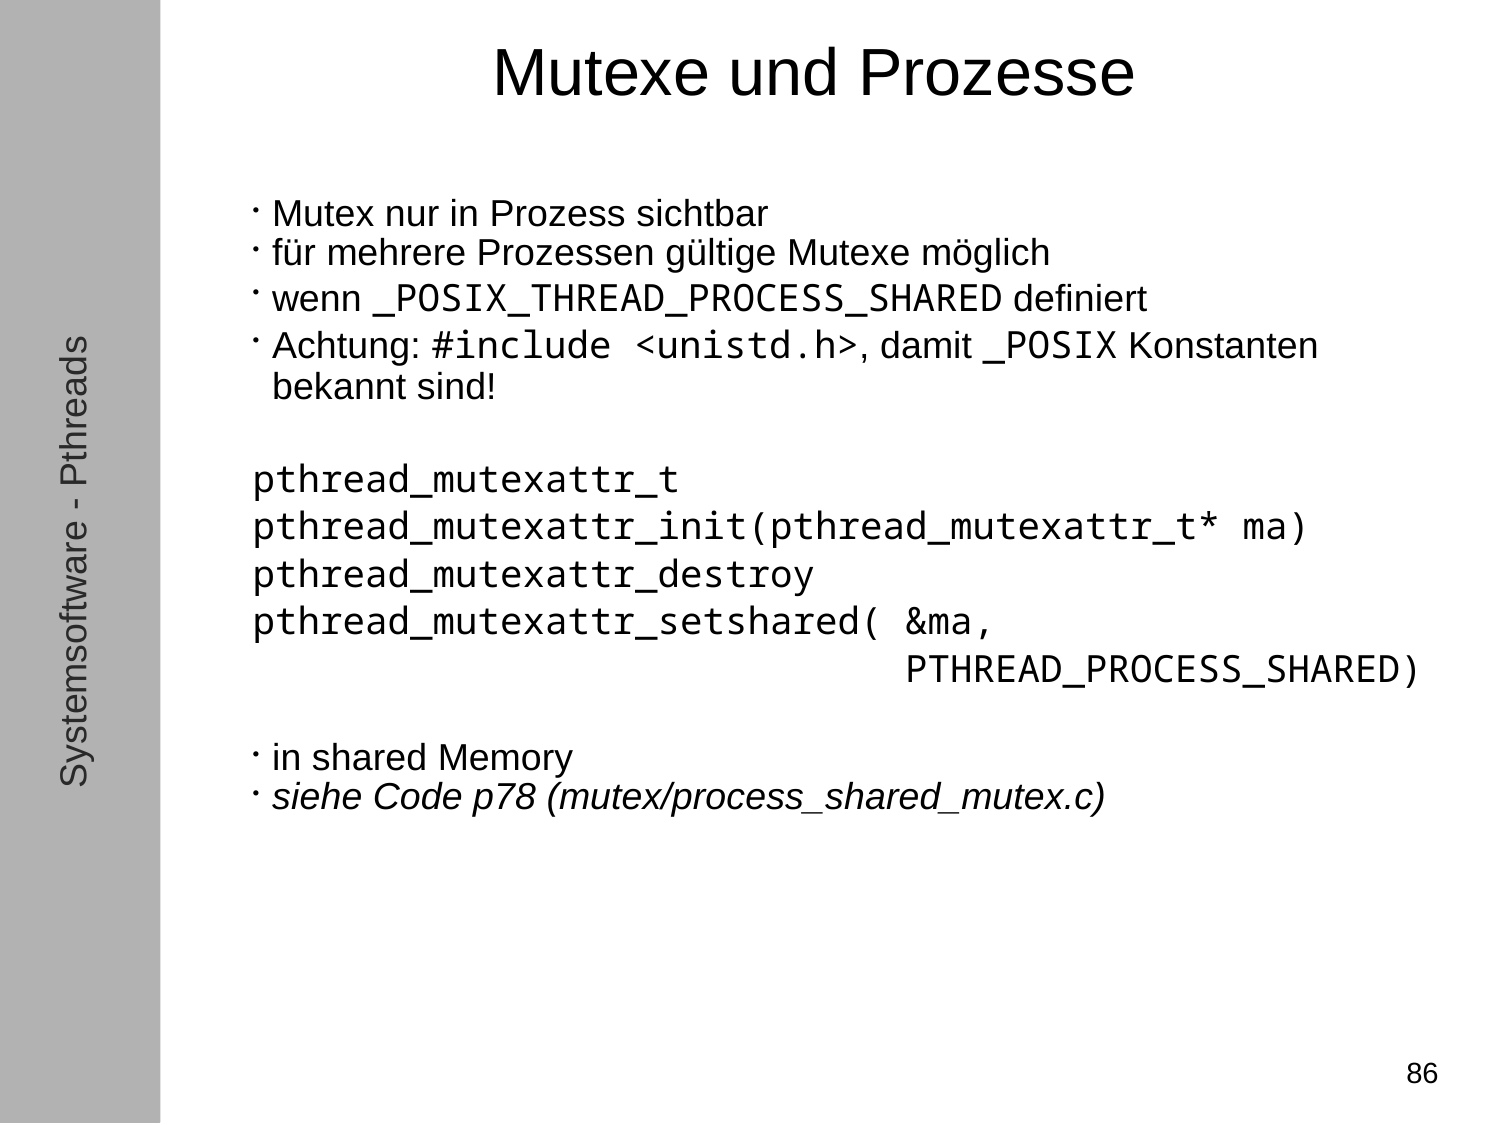

Mutexe und Prozesse
Mutex nur in Prozess sichtbar
für mehrere Prozessen gültige Mutexe möglich
wenn _POSIX_THREAD_PROCESS_SHARED definiert
Achtung: #include <unistd.h>, damit _POSIX Konstanten bekannt sind!
pthread_mutexattr_t
pthread_mutexattr_init(pthread_mutexattr_t* ma)
pthread_mutexattr_destroy
pthread_mutexattr_setshared( &ma,
 PTHREAD_PROCESS_SHARED)
in shared Memory
siehe Code p78 (mutex/process_shared_mutex.c)
Systemsoftware - Pthreads